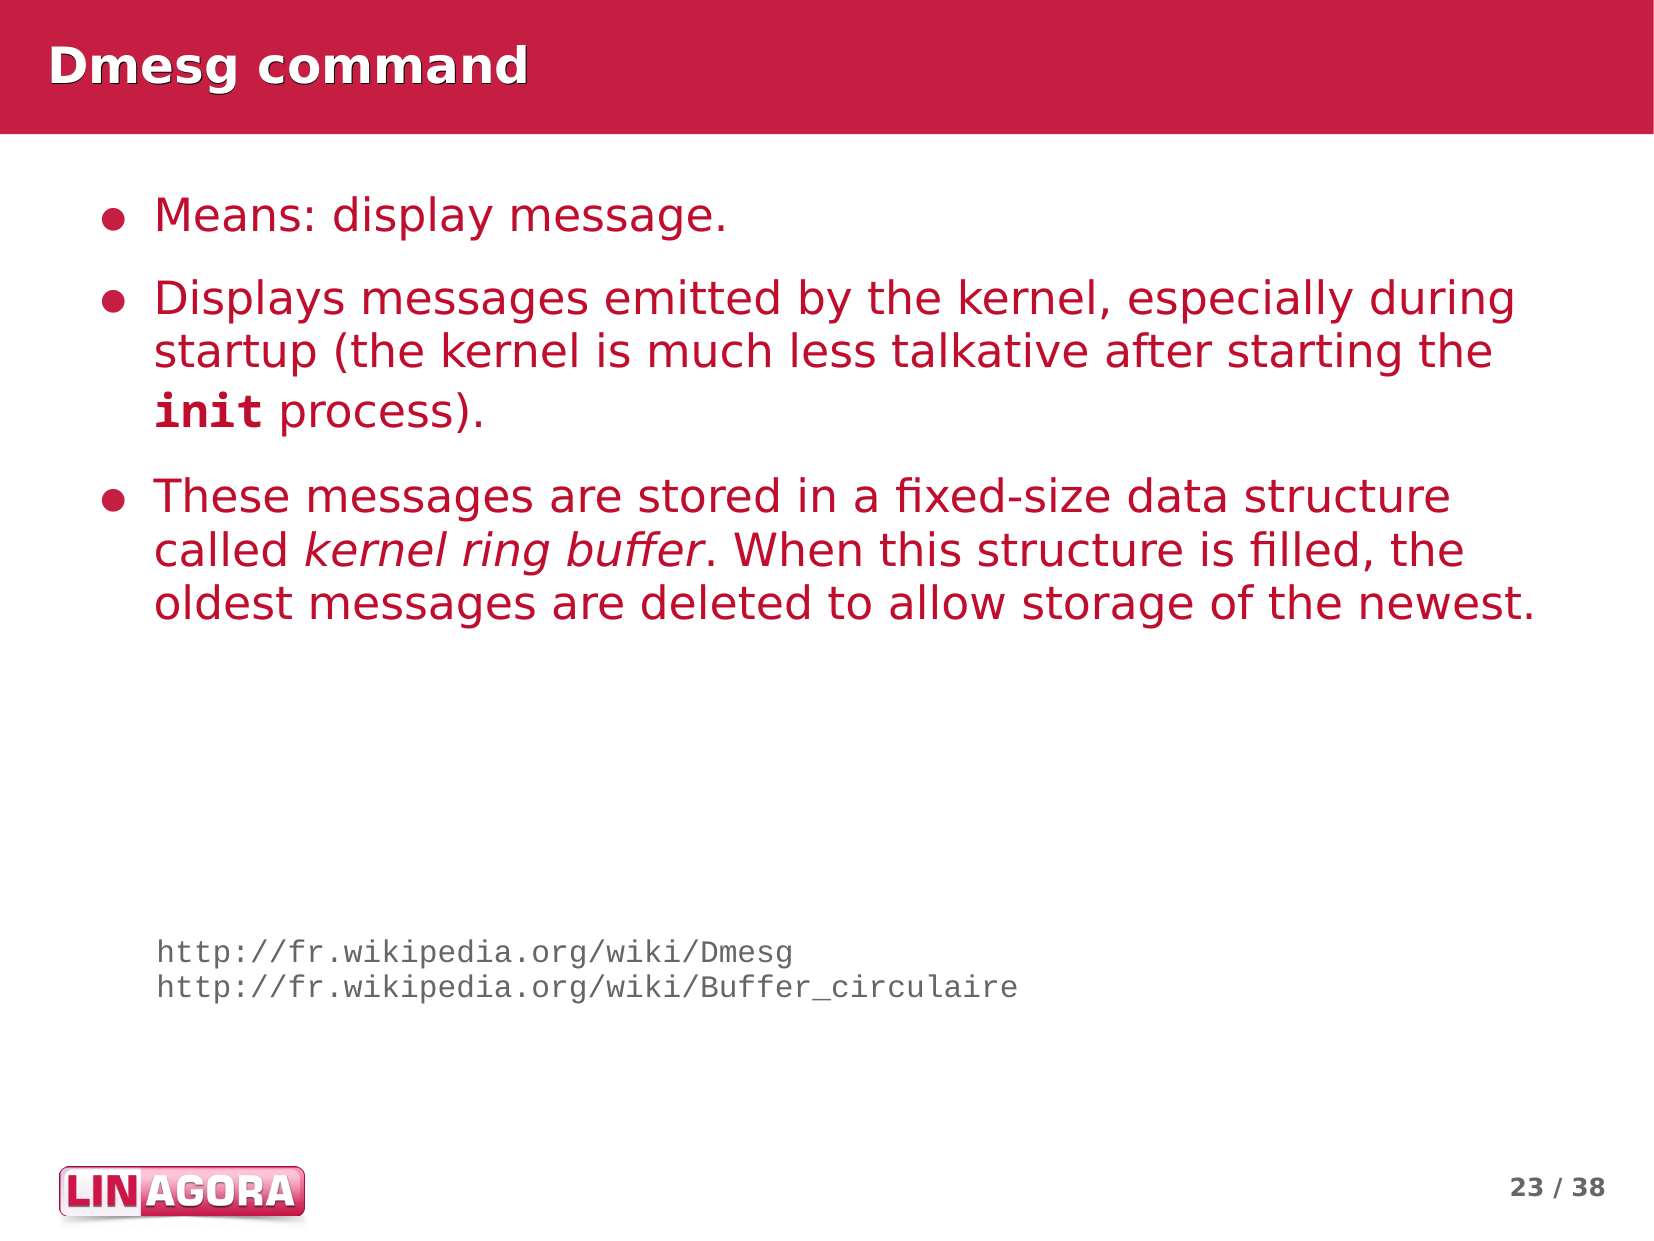

# Dmesg command
Means: display message.
Displays messages emitted by the kernel, especially during startup (the kernel is much less talkative after starting the init process).
These messages are stored in a fixed-size data structure called kernel ring buffer. When this structure is filled, the oldest messages are deleted to allow storage of the newest.
http://fr.wikipedia.org/wiki/Dmesg
http://fr.wikipedia.org/wiki/Buffer_circulaire